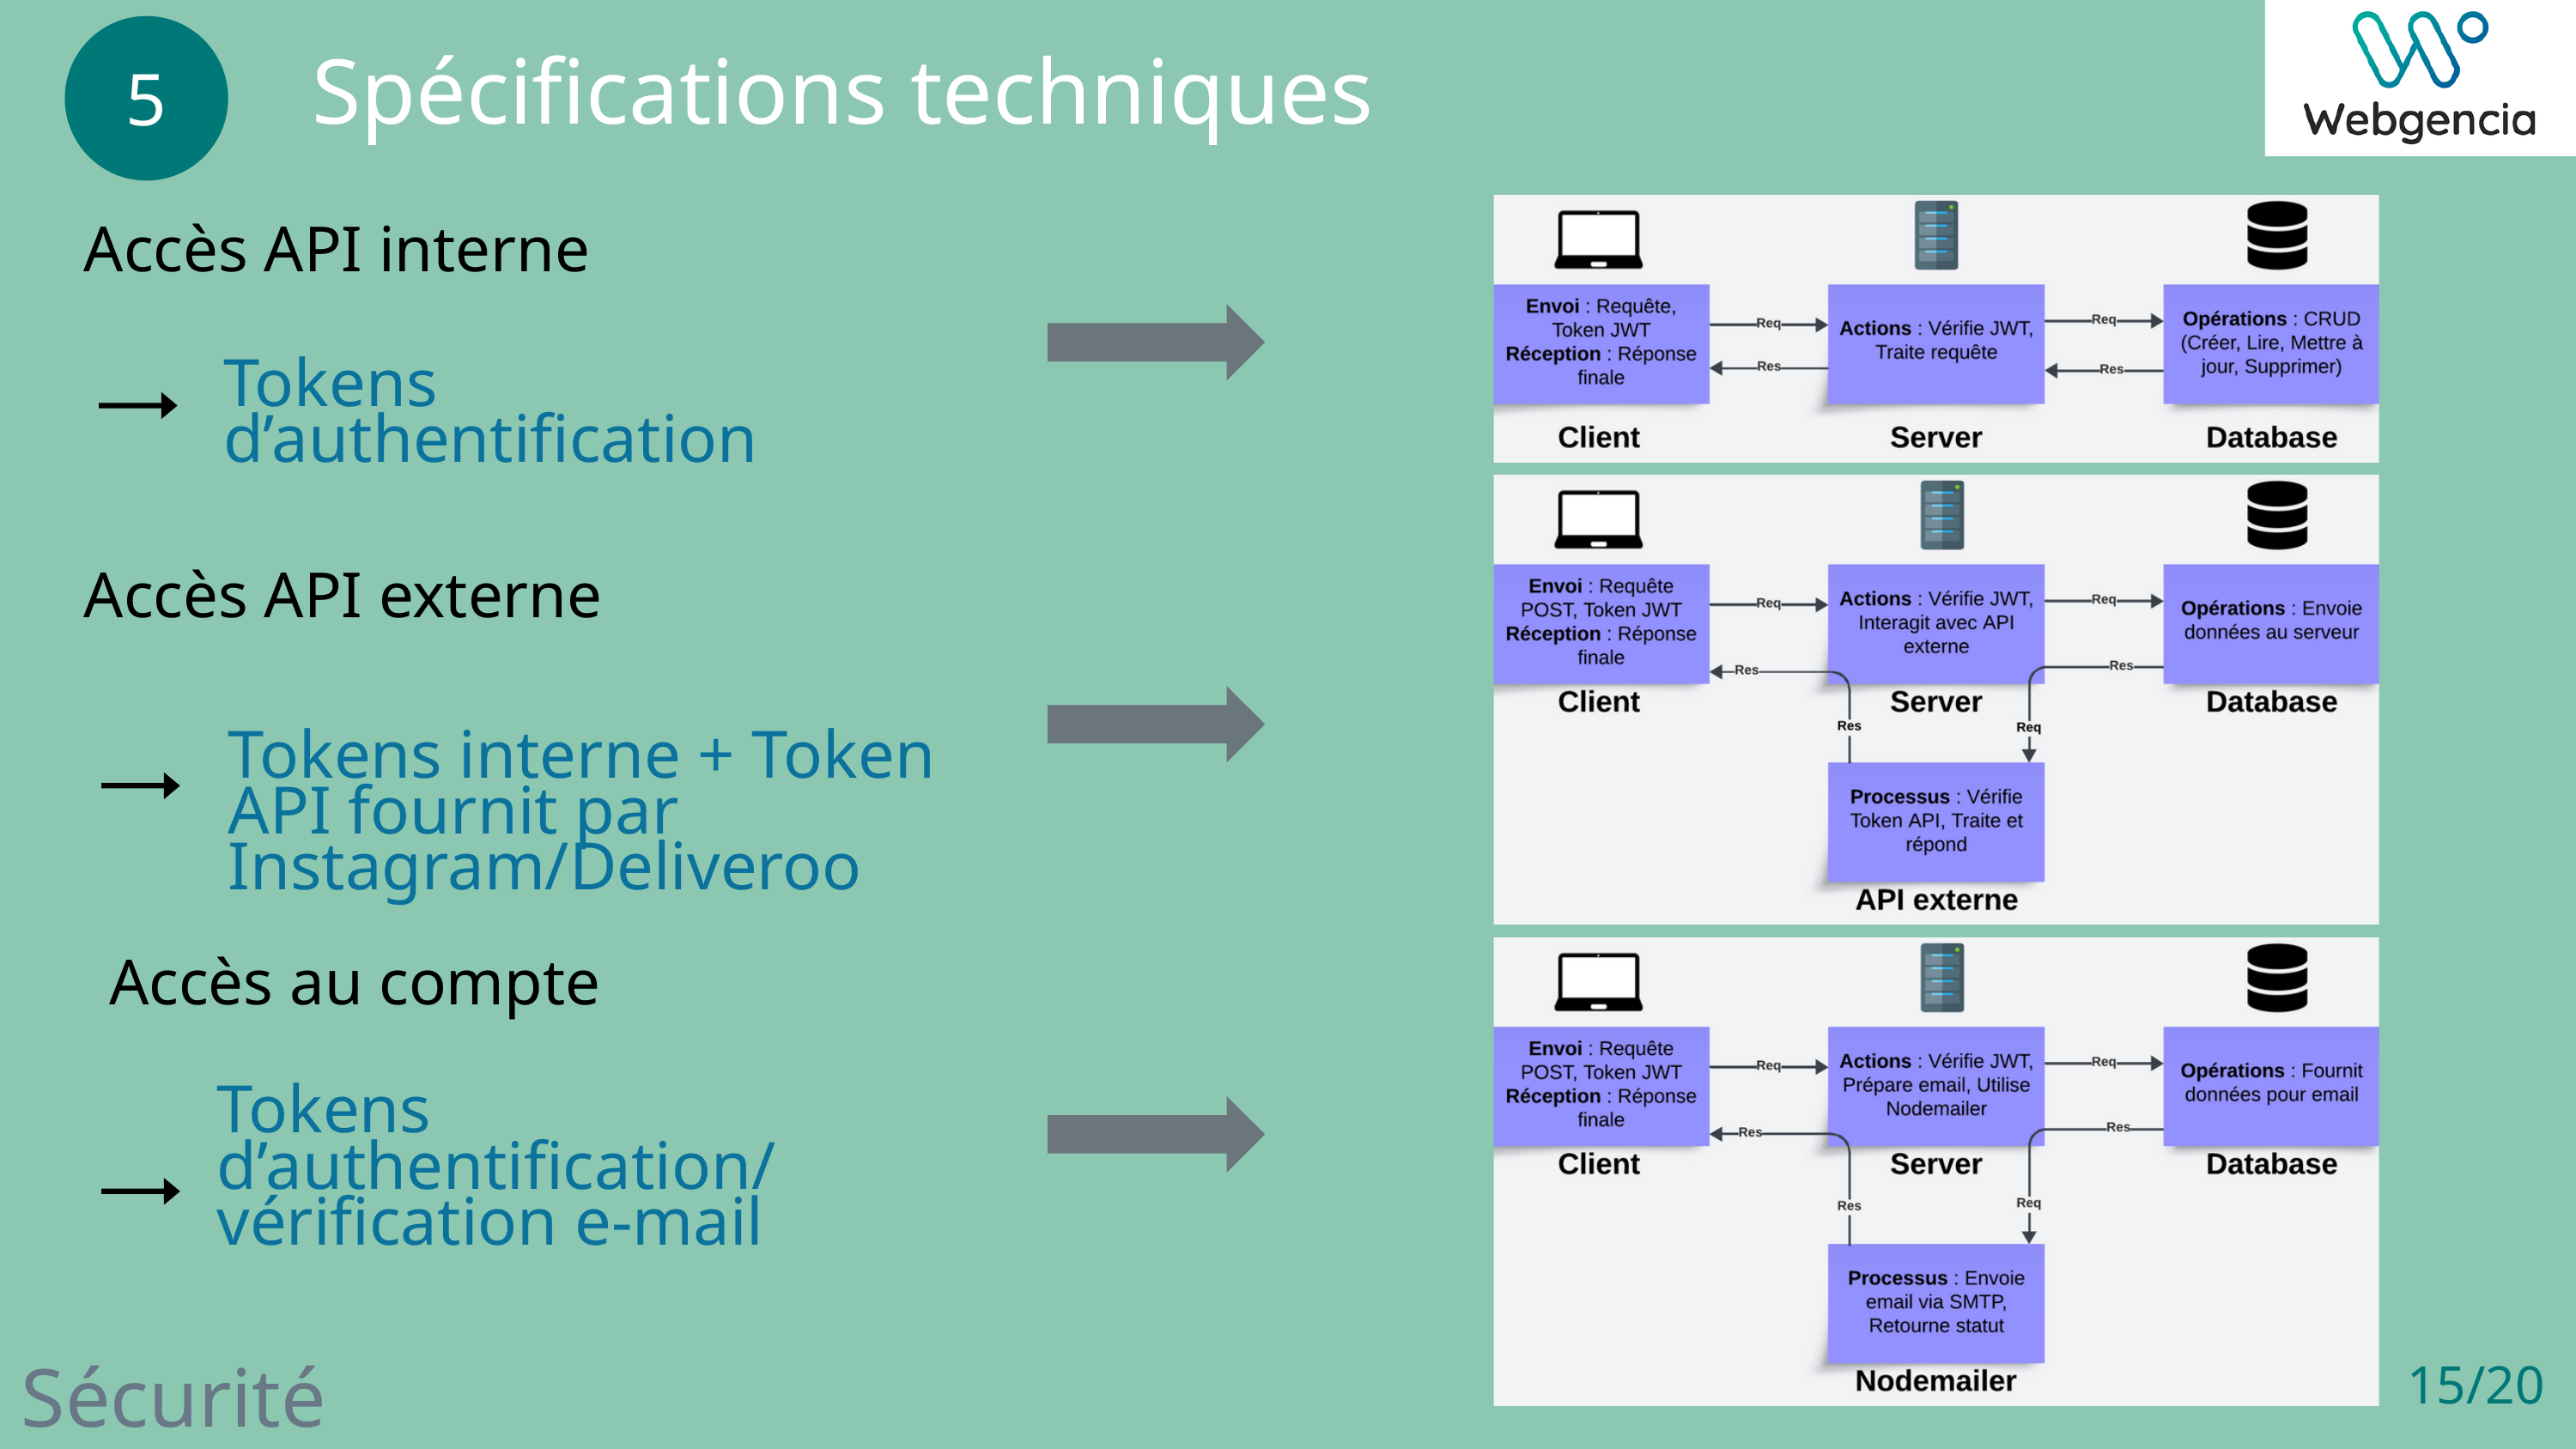

5
Spécifications techniques
Accès API interne
Tokens d’authentification
Accès API externe
Tokens interne + Token API fournit par Instagram/Deliveroo
Accès au compte
Tokens d’authentification/ vérification e-mail
15/20
Sécurité